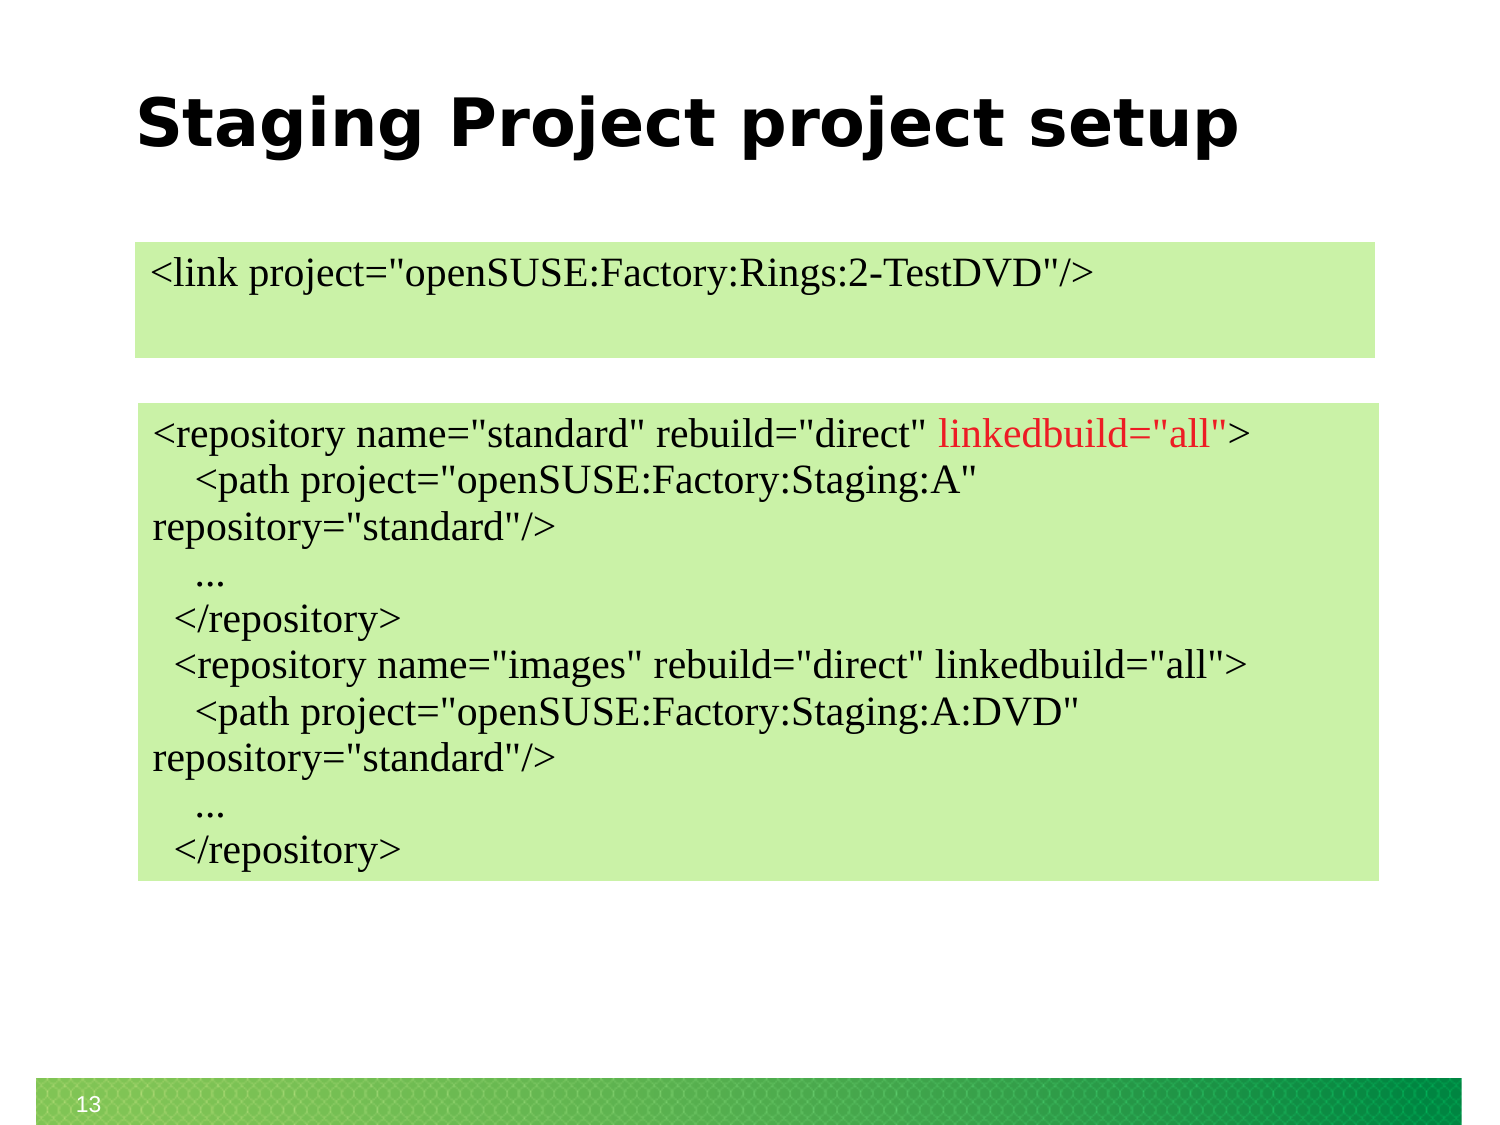

# Staging Project project setup
| <link project="openSUSE:Factory:Rings:2-TestDVD"/> |
| --- |
| <repository name="standard" rebuild="direct" linkedbuild="all"> <path project="openSUSE:Factory:Staging:A" repository="standard"/> ... </repository> <repository name="images" rebuild="direct" linkedbuild="all"> <path project="openSUSE:Factory:Staging:A:DVD" repository="standard"/> ... </repository> |
| --- |